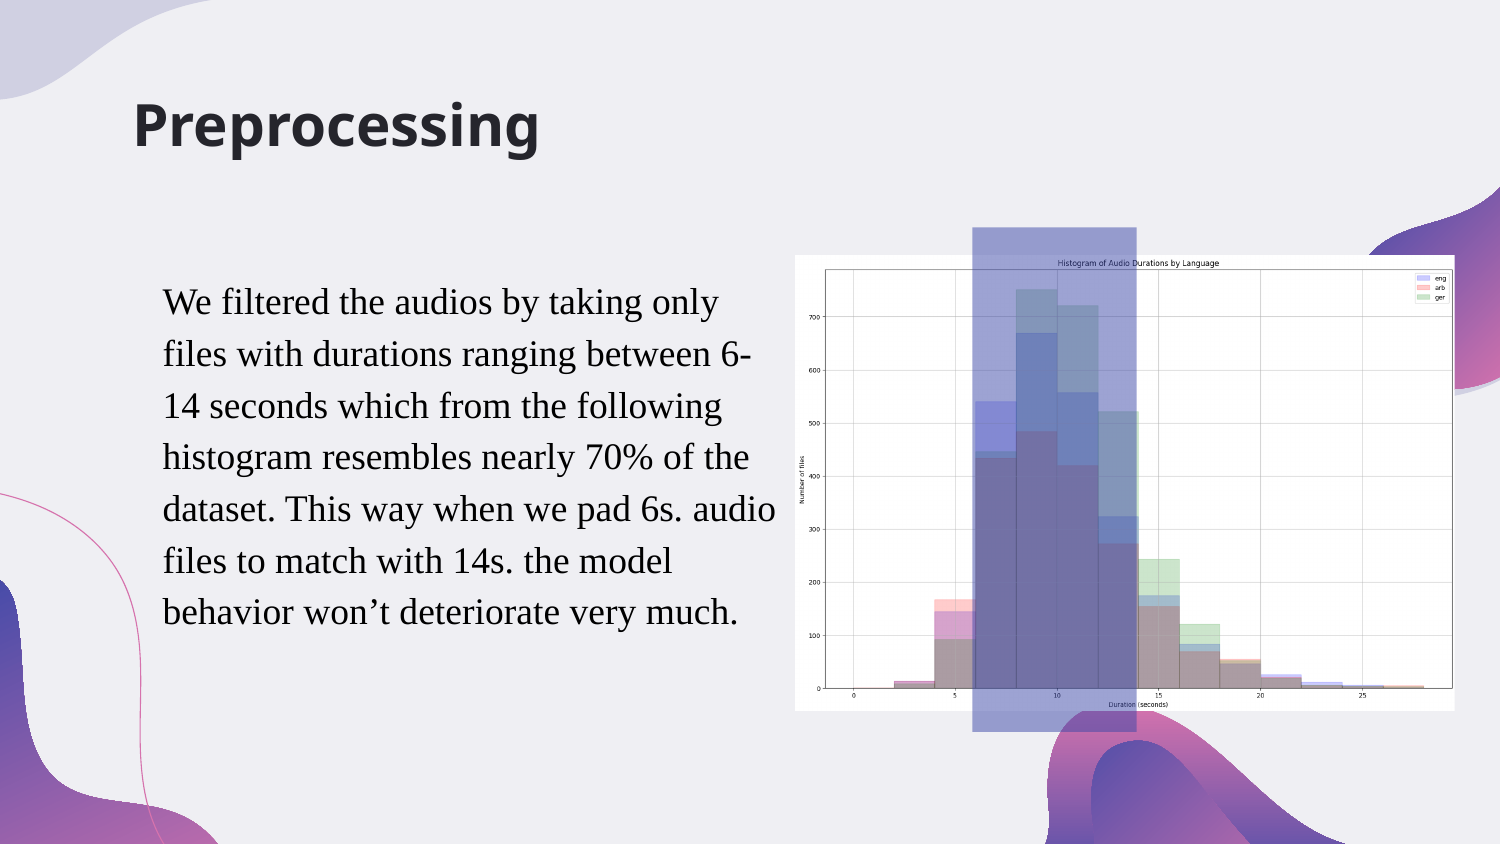

# Preprocessing
We filtered the audios by taking only files with durations ranging between 6-14 seconds which from the following histogram resembles nearly 70% of the dataset. This way when we pad 6s. audio files to match with 14s. the model behavior won’t deteriorate very much.